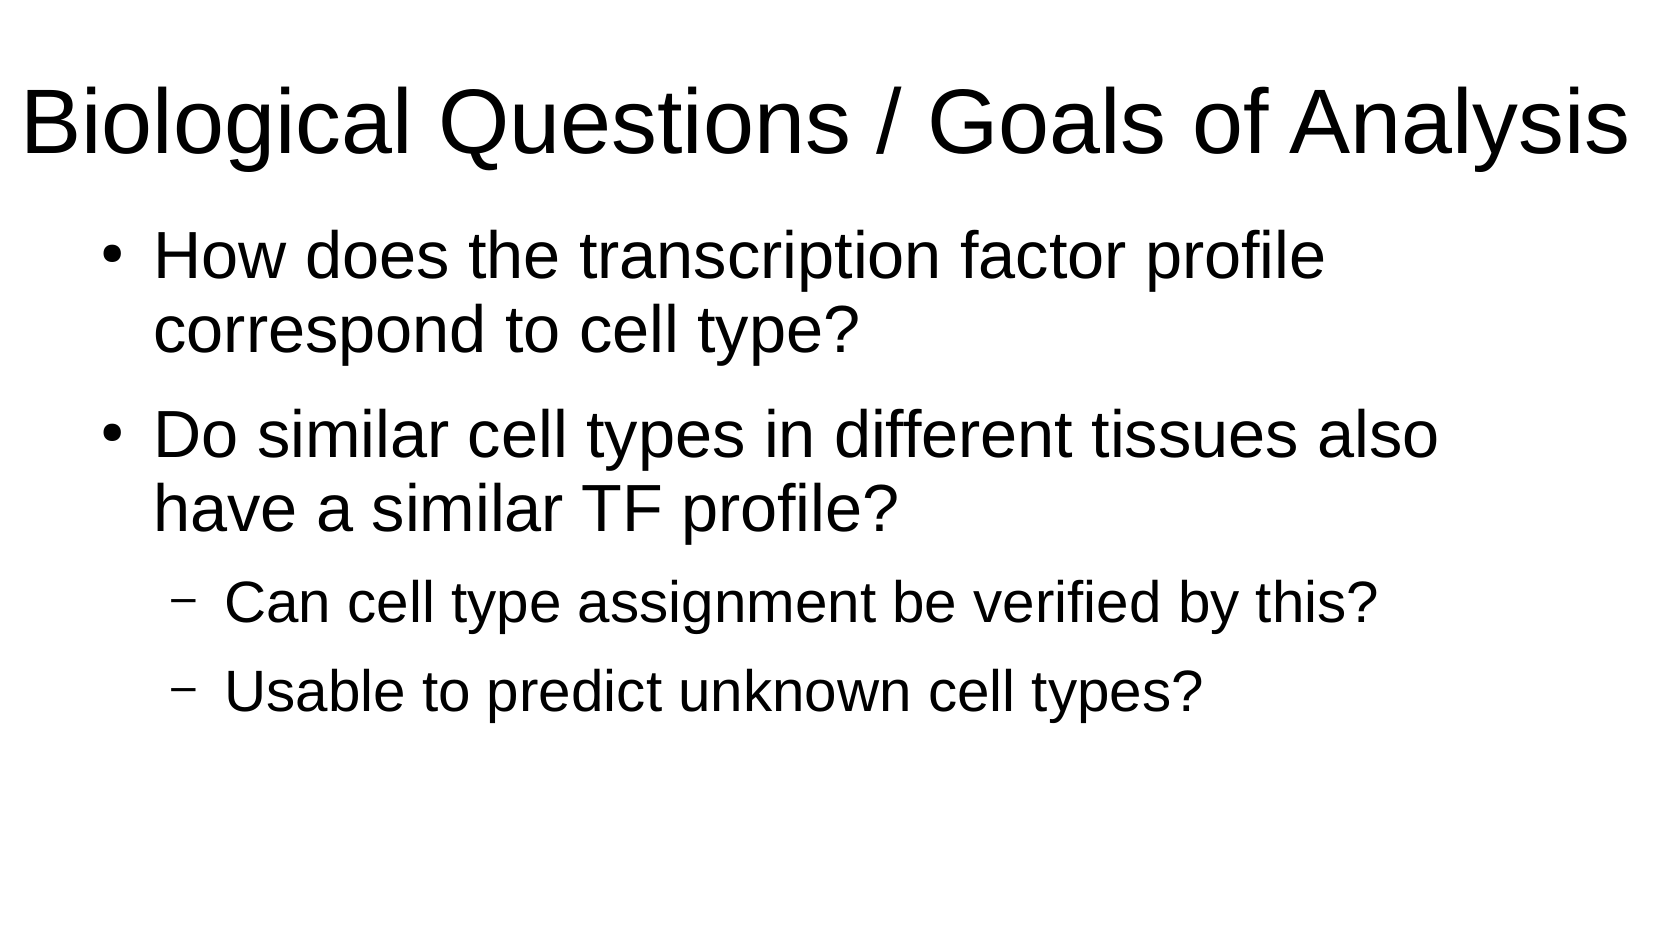

# Biological Questions / Goals of Analysis
How does the transcription factor profile correspond to cell type?
Do similar cell types in different tissues also have a similar TF profile?
Can cell type assignment be verified by this?
Usable to predict unknown cell types?